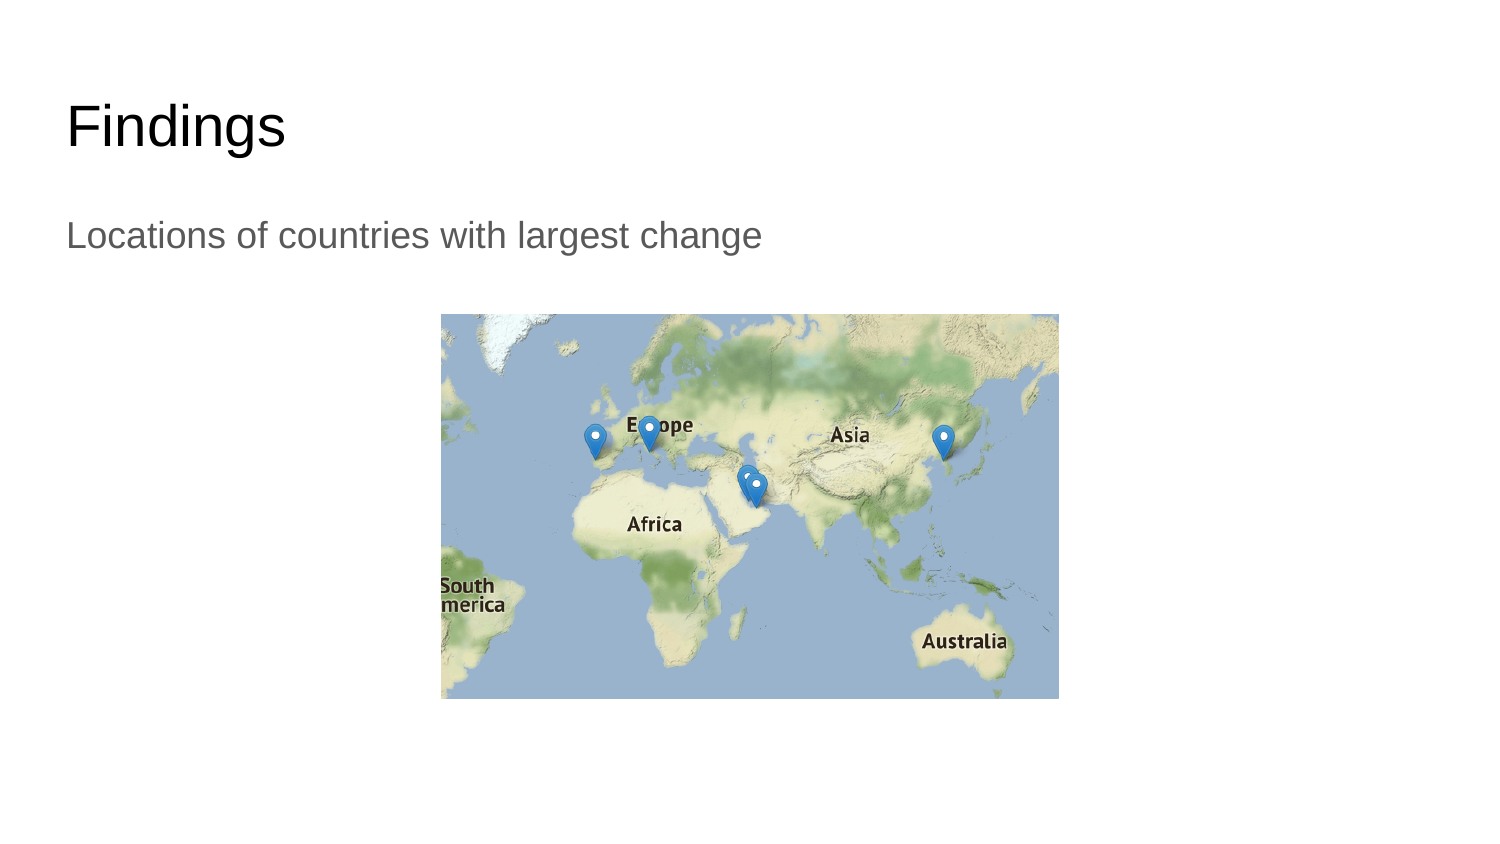

# Findings
Locations of countries with largest change